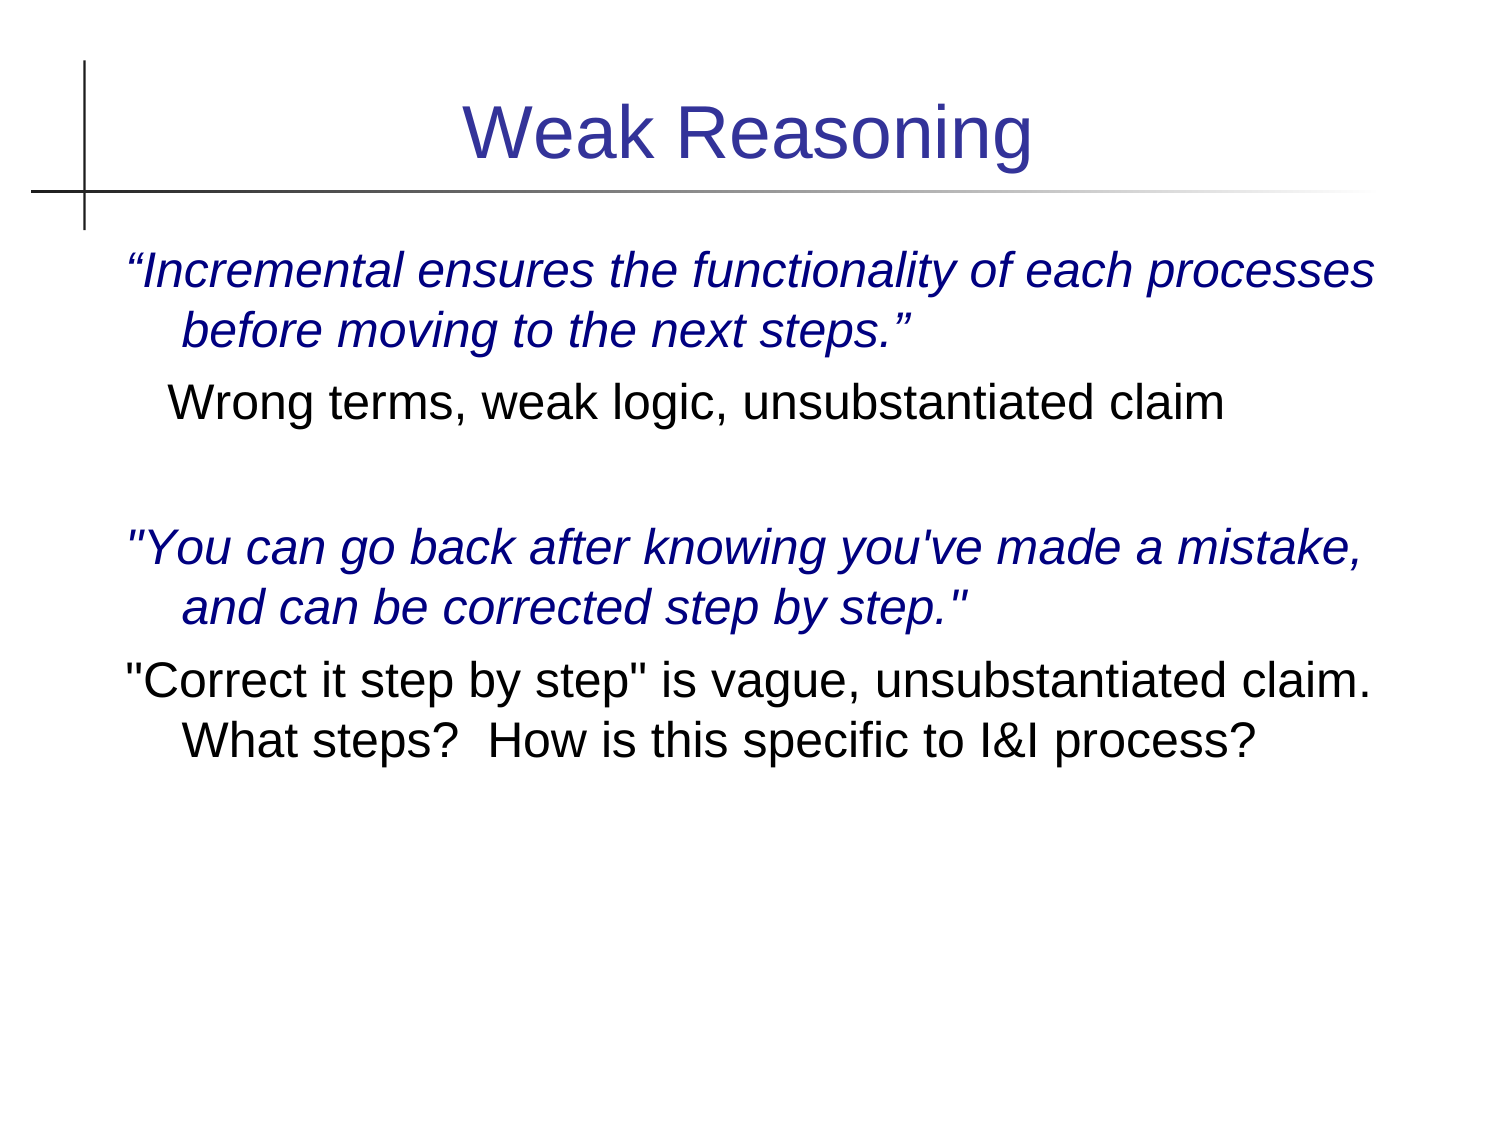

# Weak Reasoning
“Incremental ensures the functionality of each processes before moving to the next steps.”
 Wrong terms, weak logic, unsubstantiated claim
"You can go back after knowing you've made a mistake, and can be corrected step by step."
"Correct it step by step" is vague, unsubstantiated claim. What steps? How is this specific to I&I process?